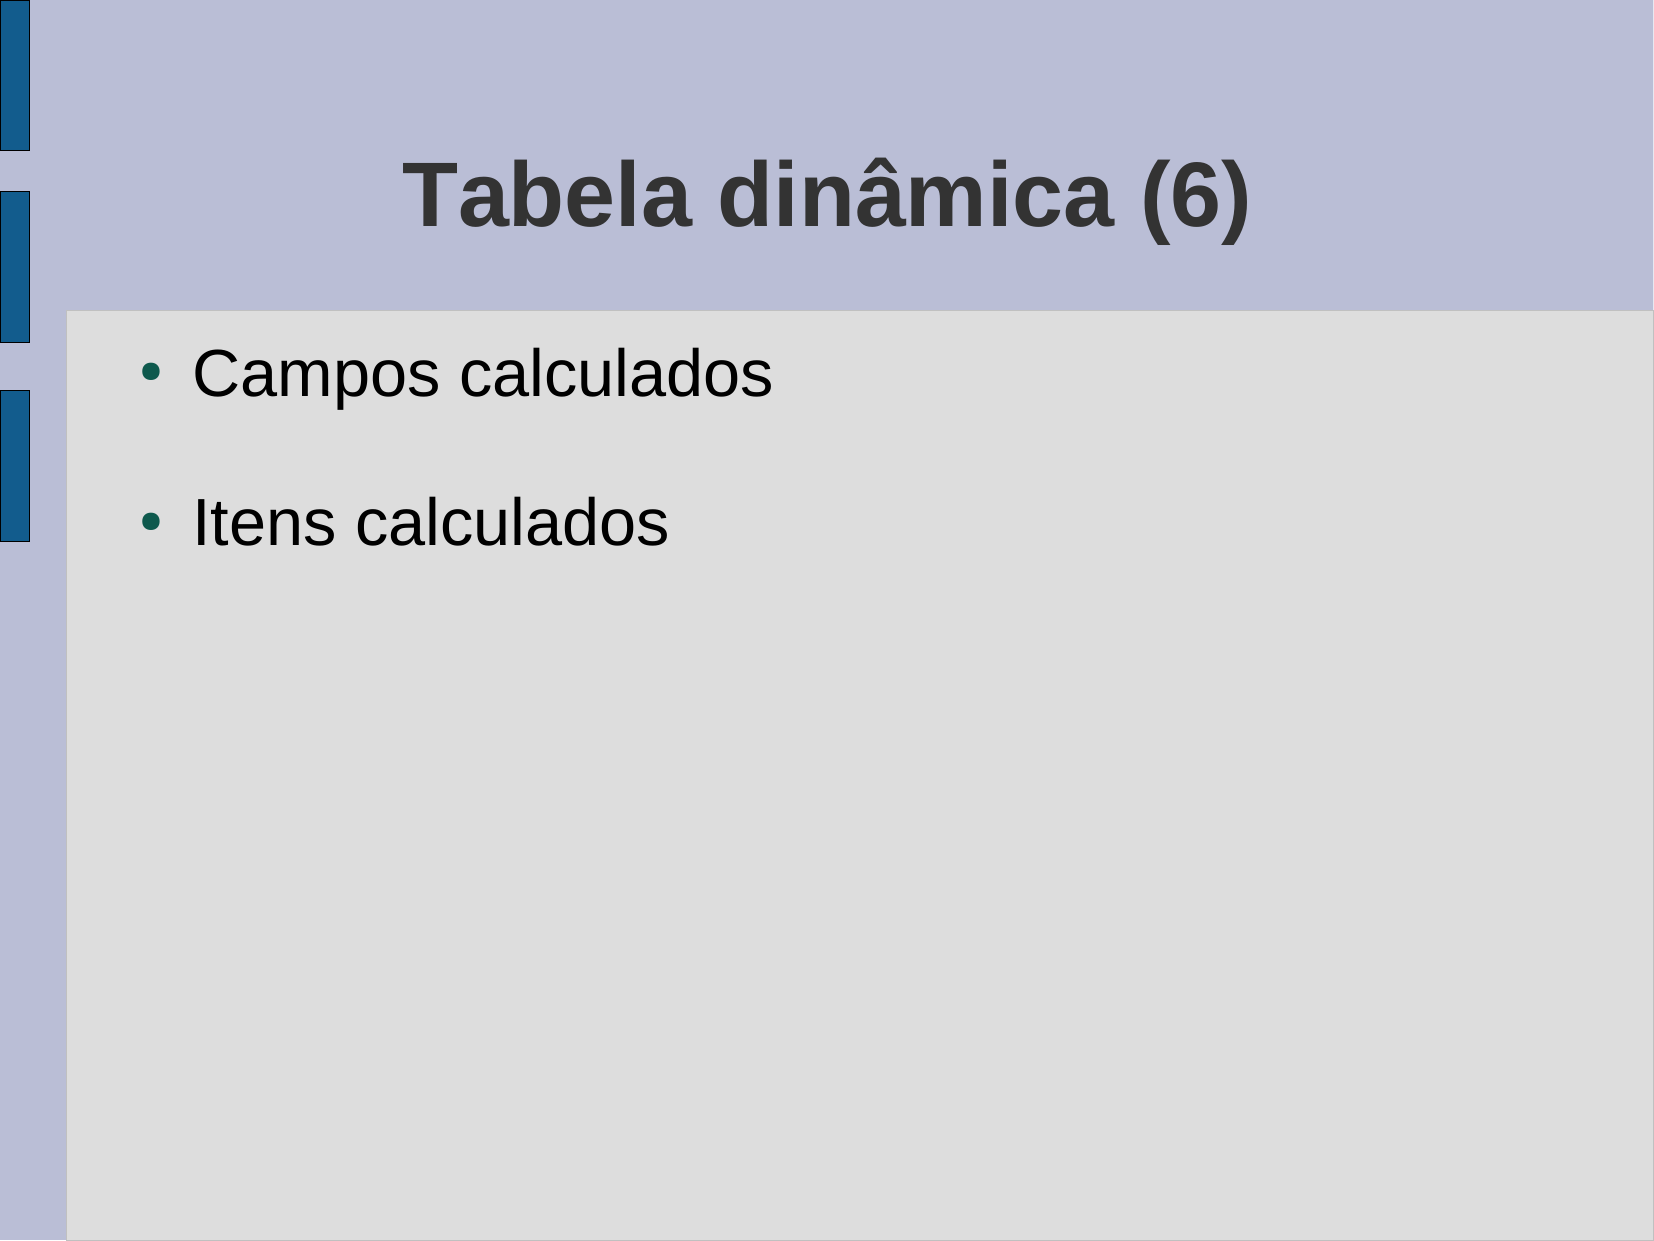

# Tabela dinâmica (6)
Campos calculados
Itens calculados